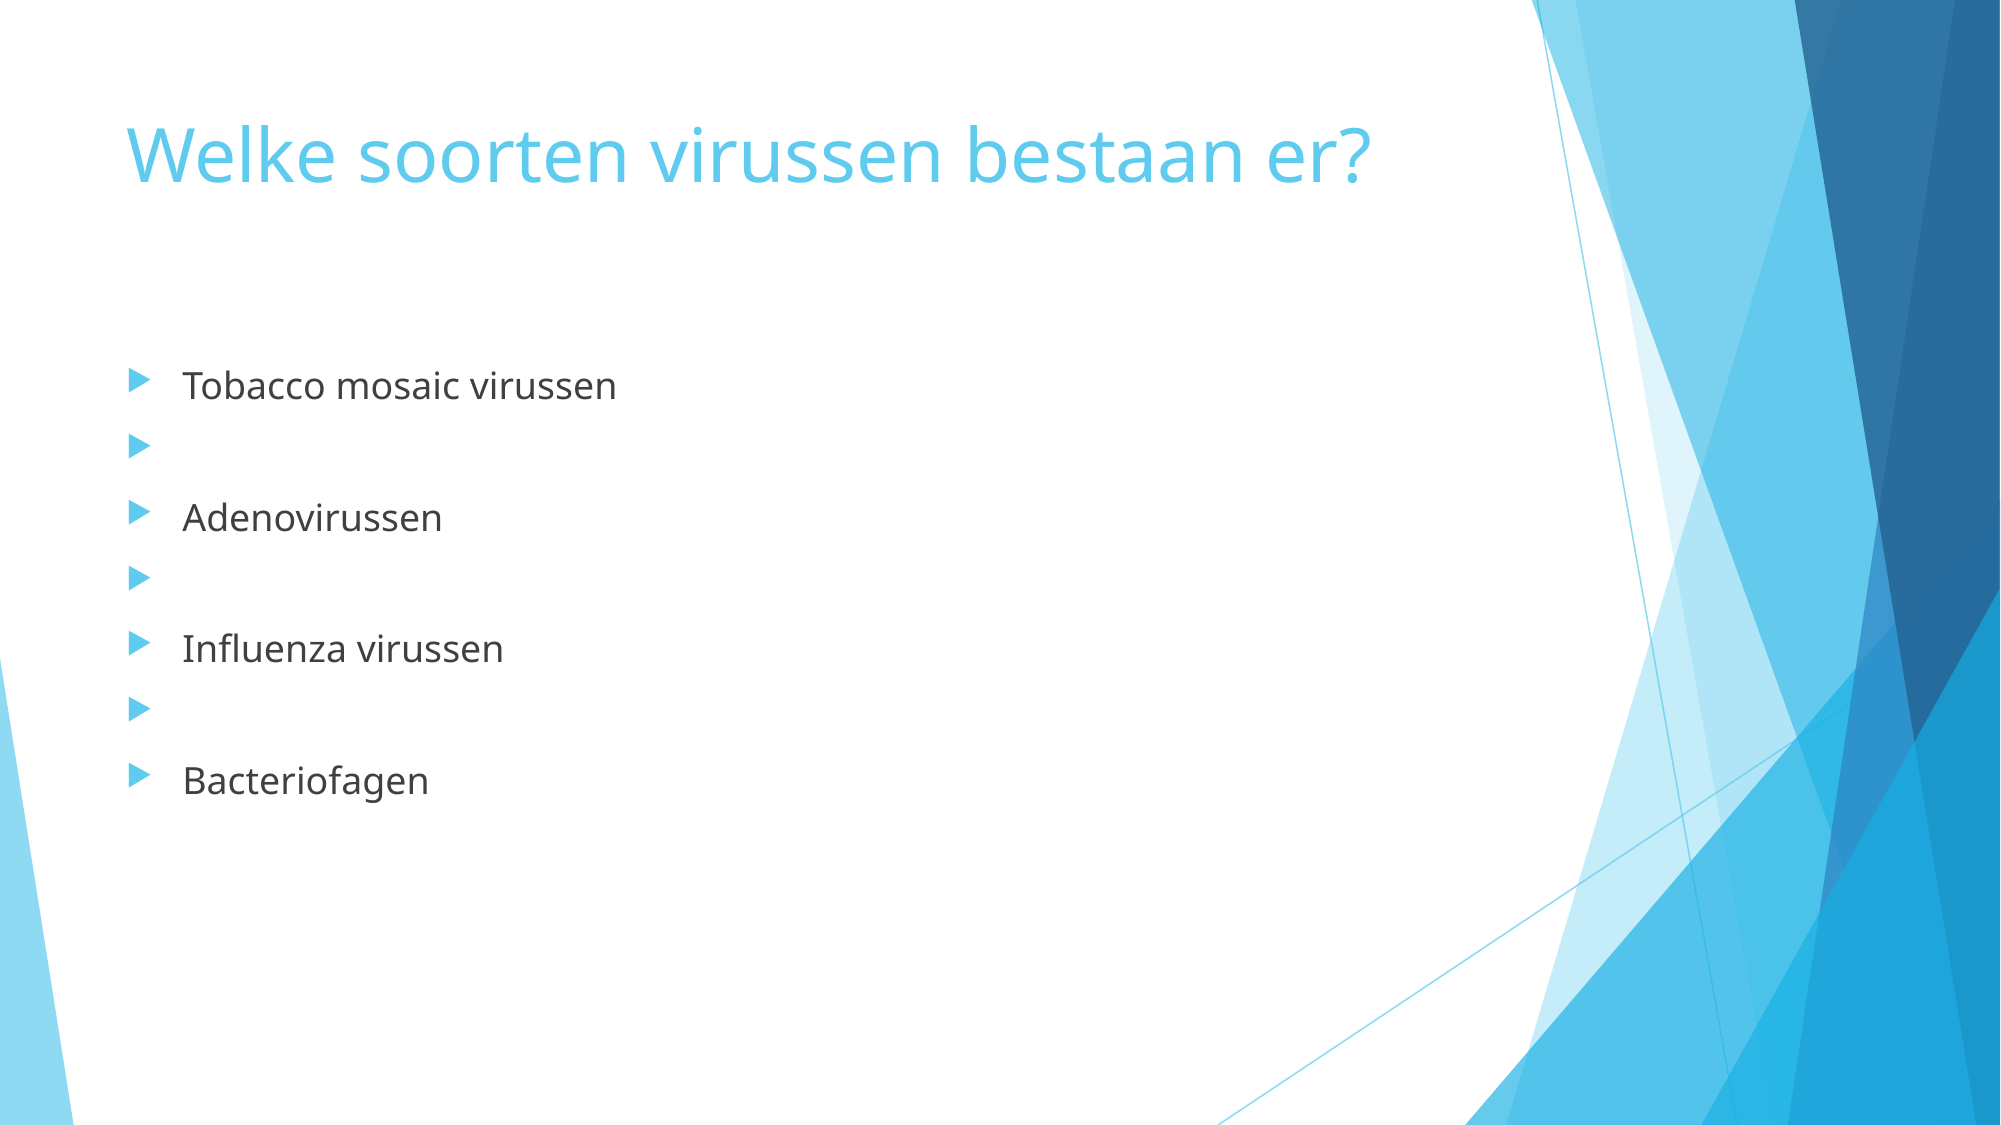

# Welke soorten virussen bestaan er?
Tobacco mosaic virussen
Adenovirussen
Influenza virussen
Bacteriofagen